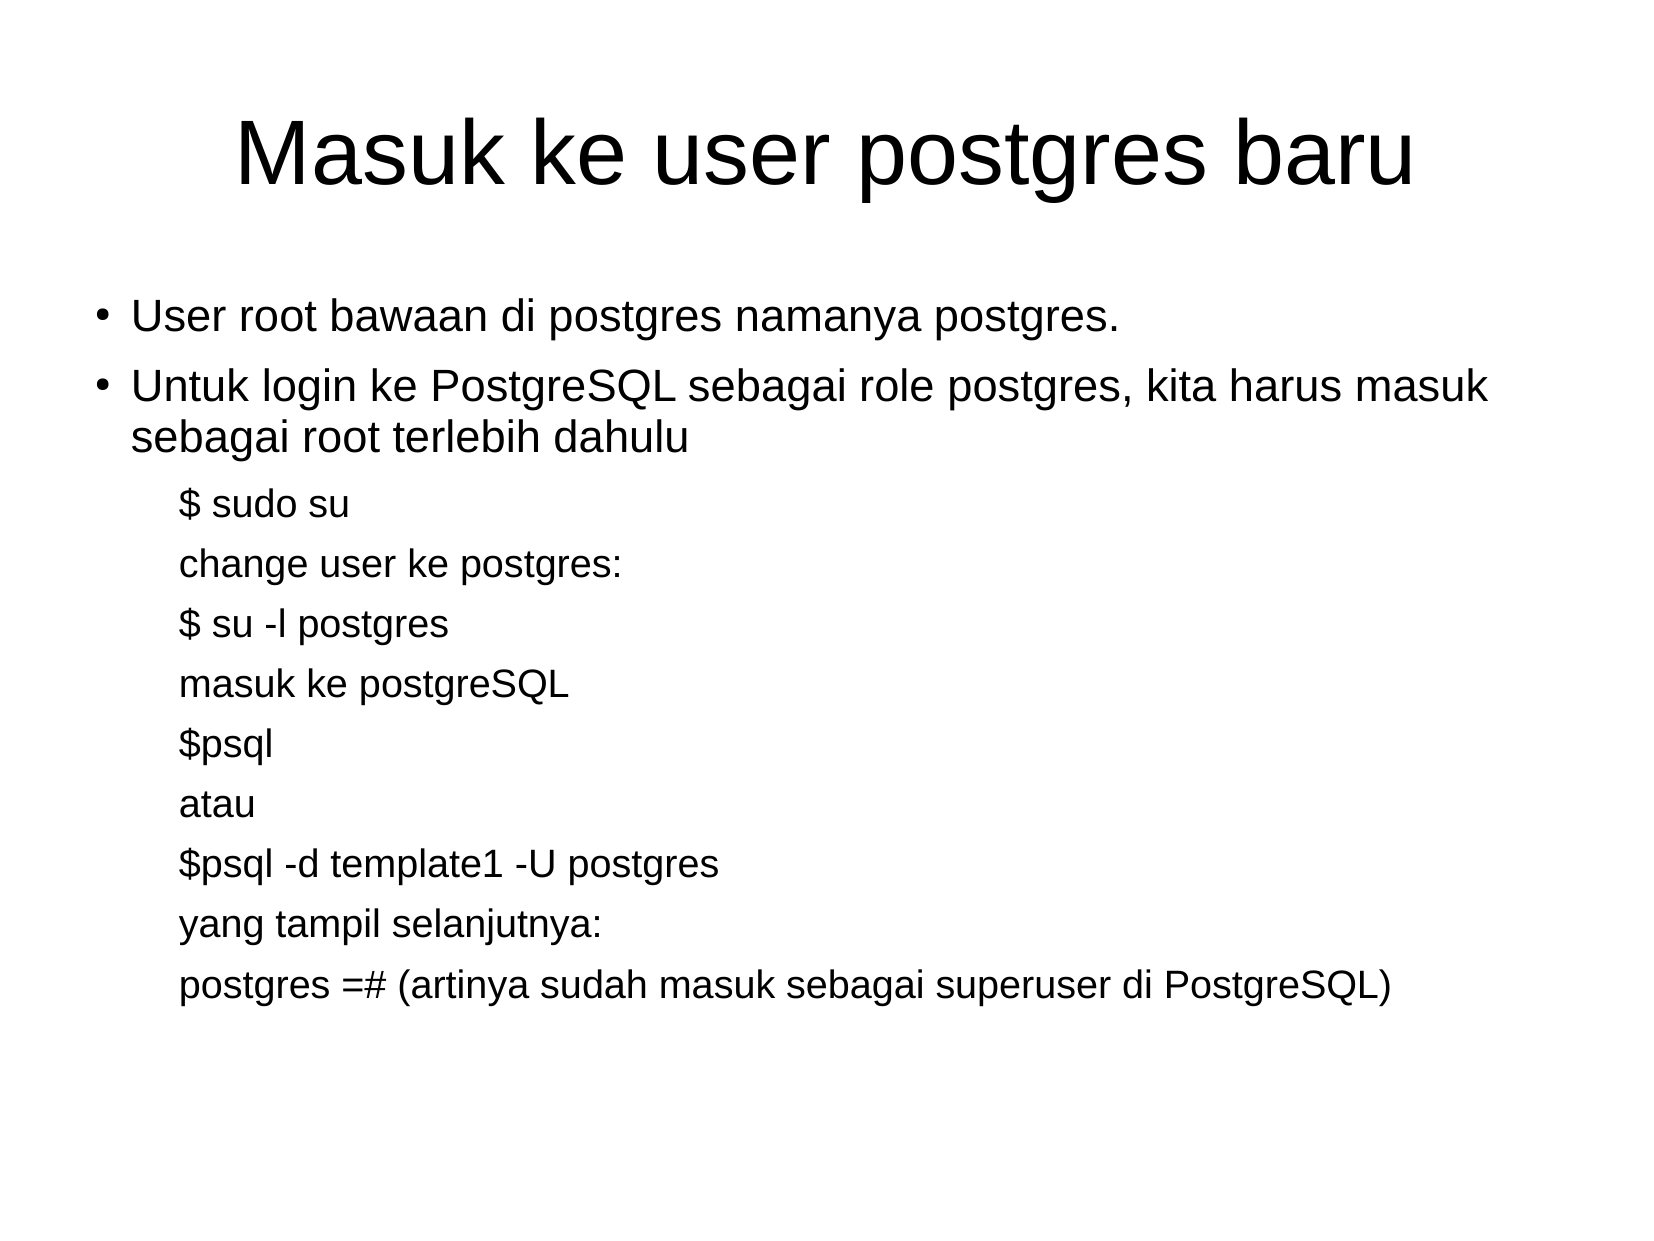

# Masuk ke user postgres baru
User root bawaan di postgres namanya postgres.
Untuk login ke PostgreSQL sebagai role postgres, kita harus masuk sebagai root terlebih dahulu
$ sudo su
change user ke postgres:
$ su -l postgres
masuk ke postgreSQL
$psql
atau
$psql -d template1 -U postgres
yang tampil selanjutnya:
postgres =# (artinya sudah masuk sebagai superuser di PostgreSQL)